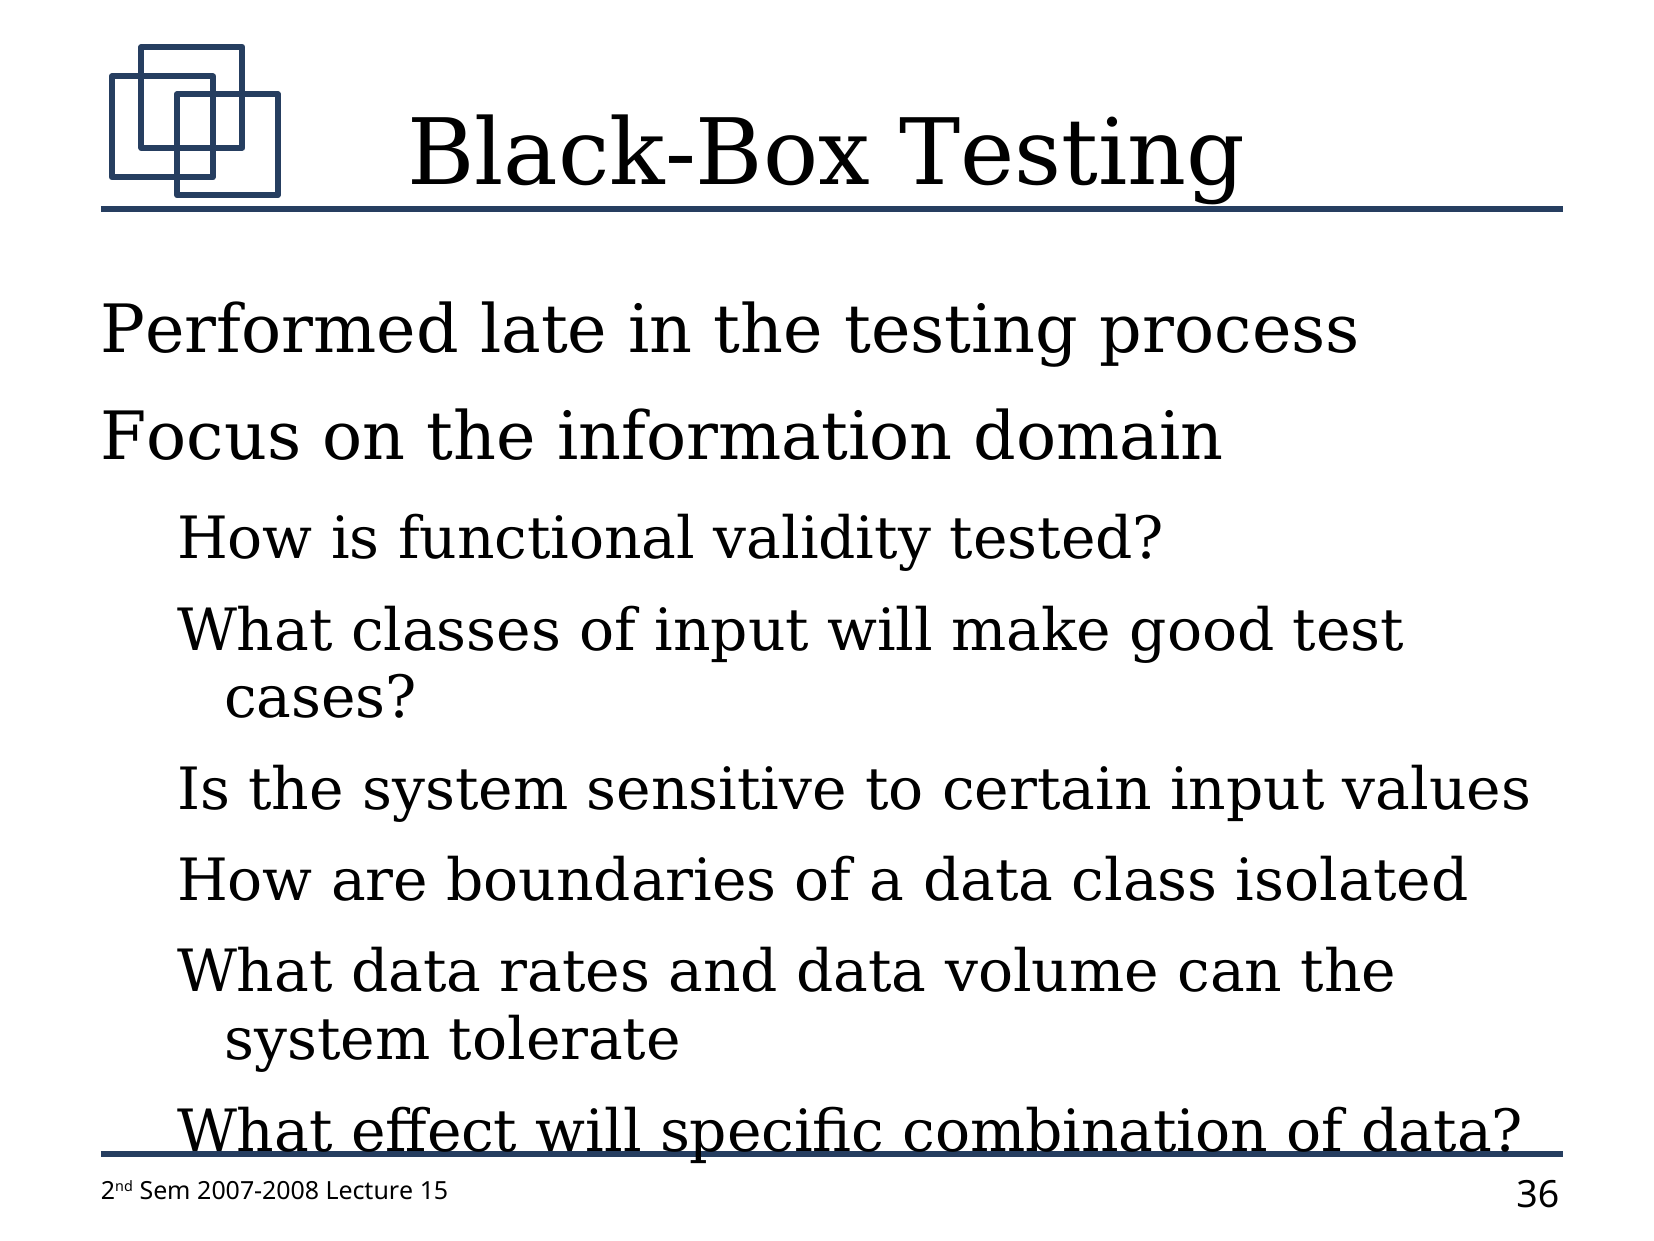

# Black-Box Testing
Performed late in the testing process
Focus on the information domain
How is functional validity tested?
What classes of input will make good test cases?
Is the system sensitive to certain input values
How are boundaries of a data class isolated
What data rates and data volume can the system tolerate
What effect will specific combination of data?